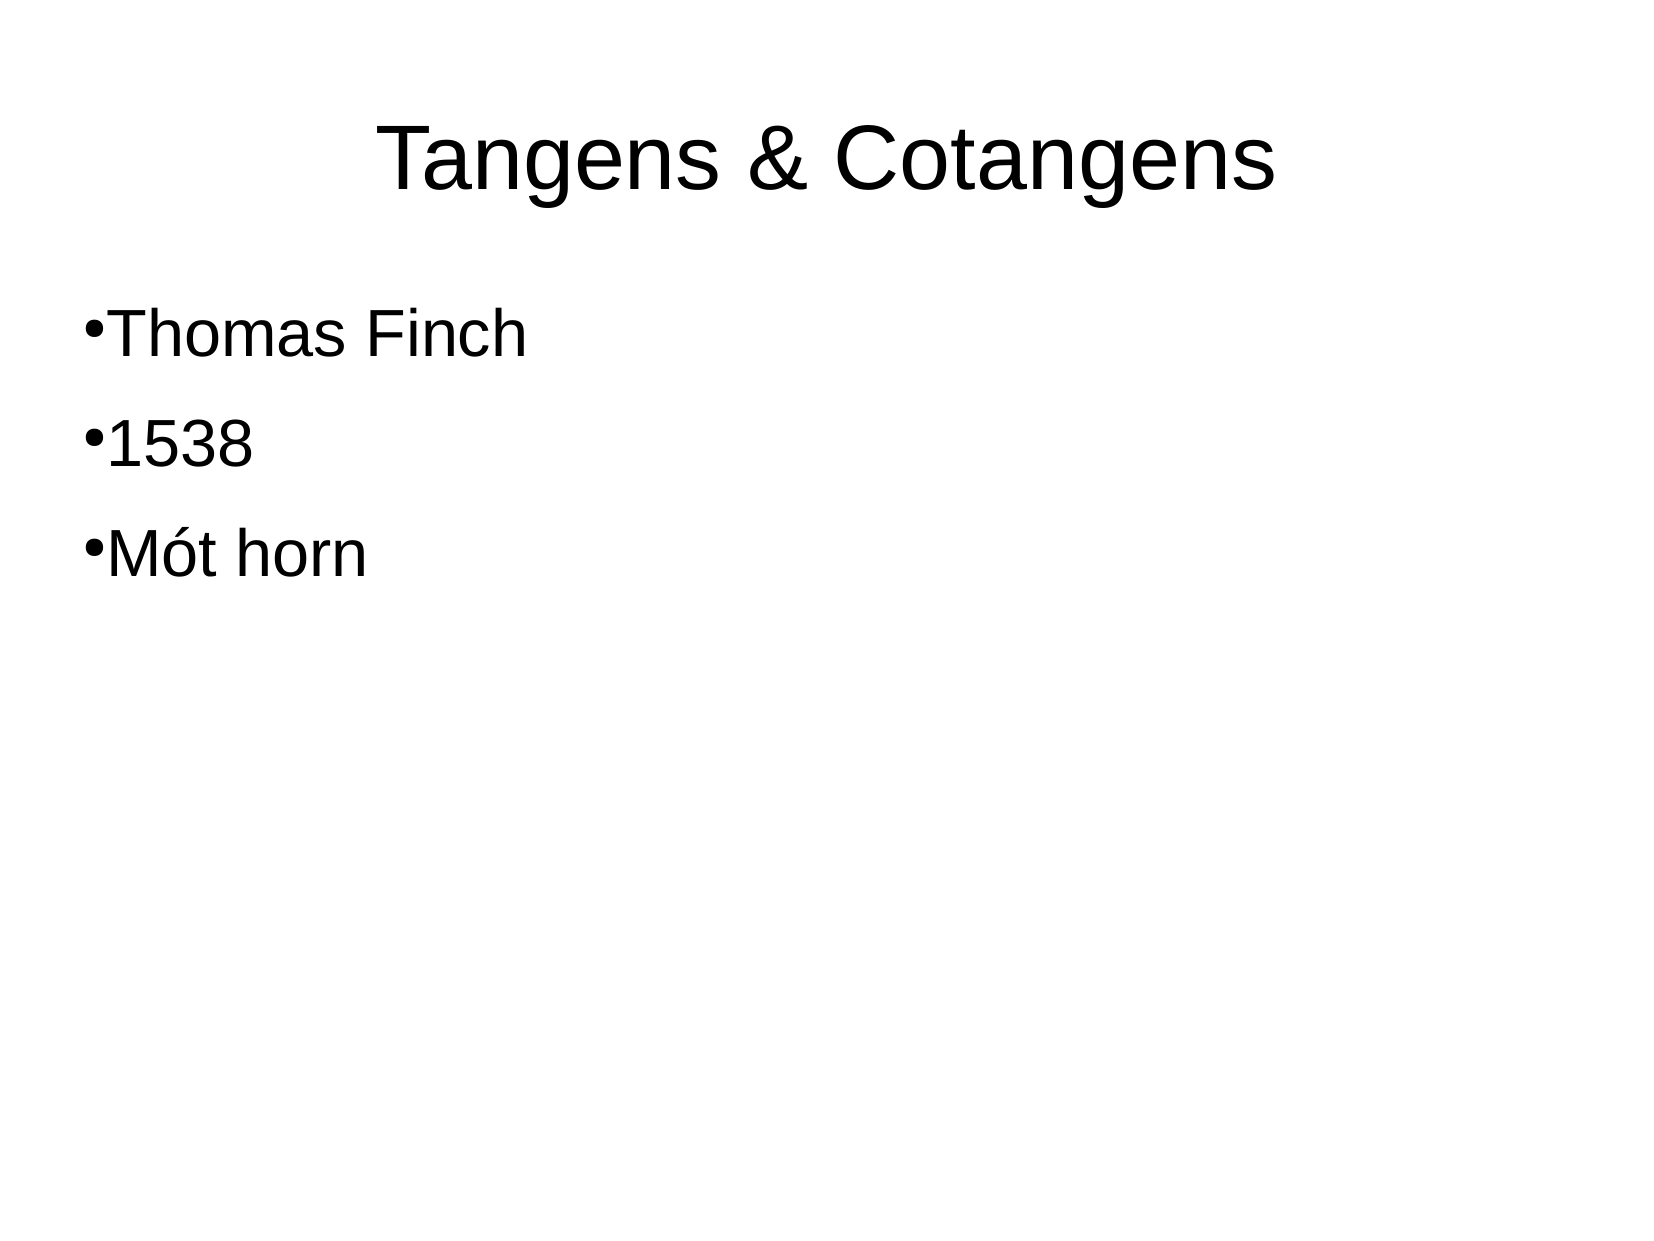

# Tangens & Cotangens
Thomas Finch
1538
Mót horn